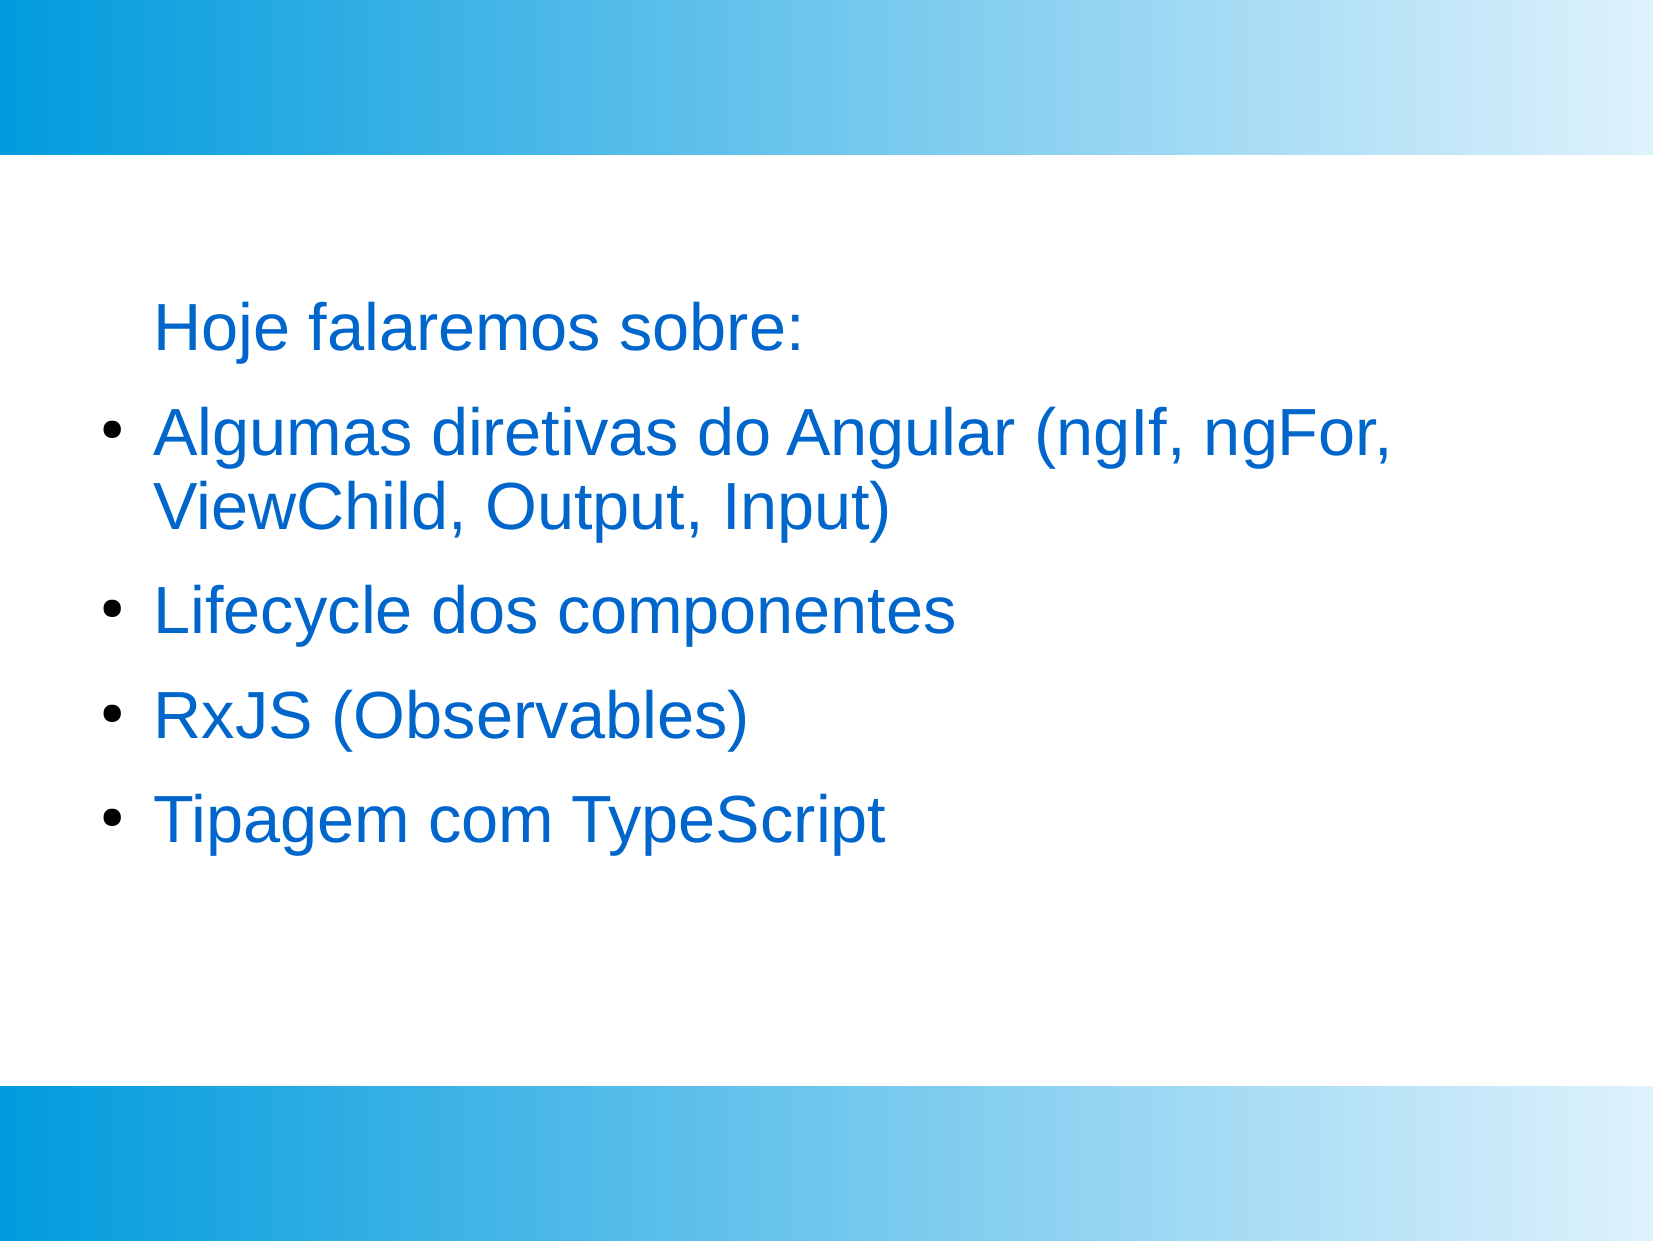

#
Hoje falaremos sobre:
Algumas diretivas do Angular (ngIf, ngFor, ViewChild, Output, Input)
Lifecycle dos componentes
RxJS (Observables)
Tipagem com TypeScript